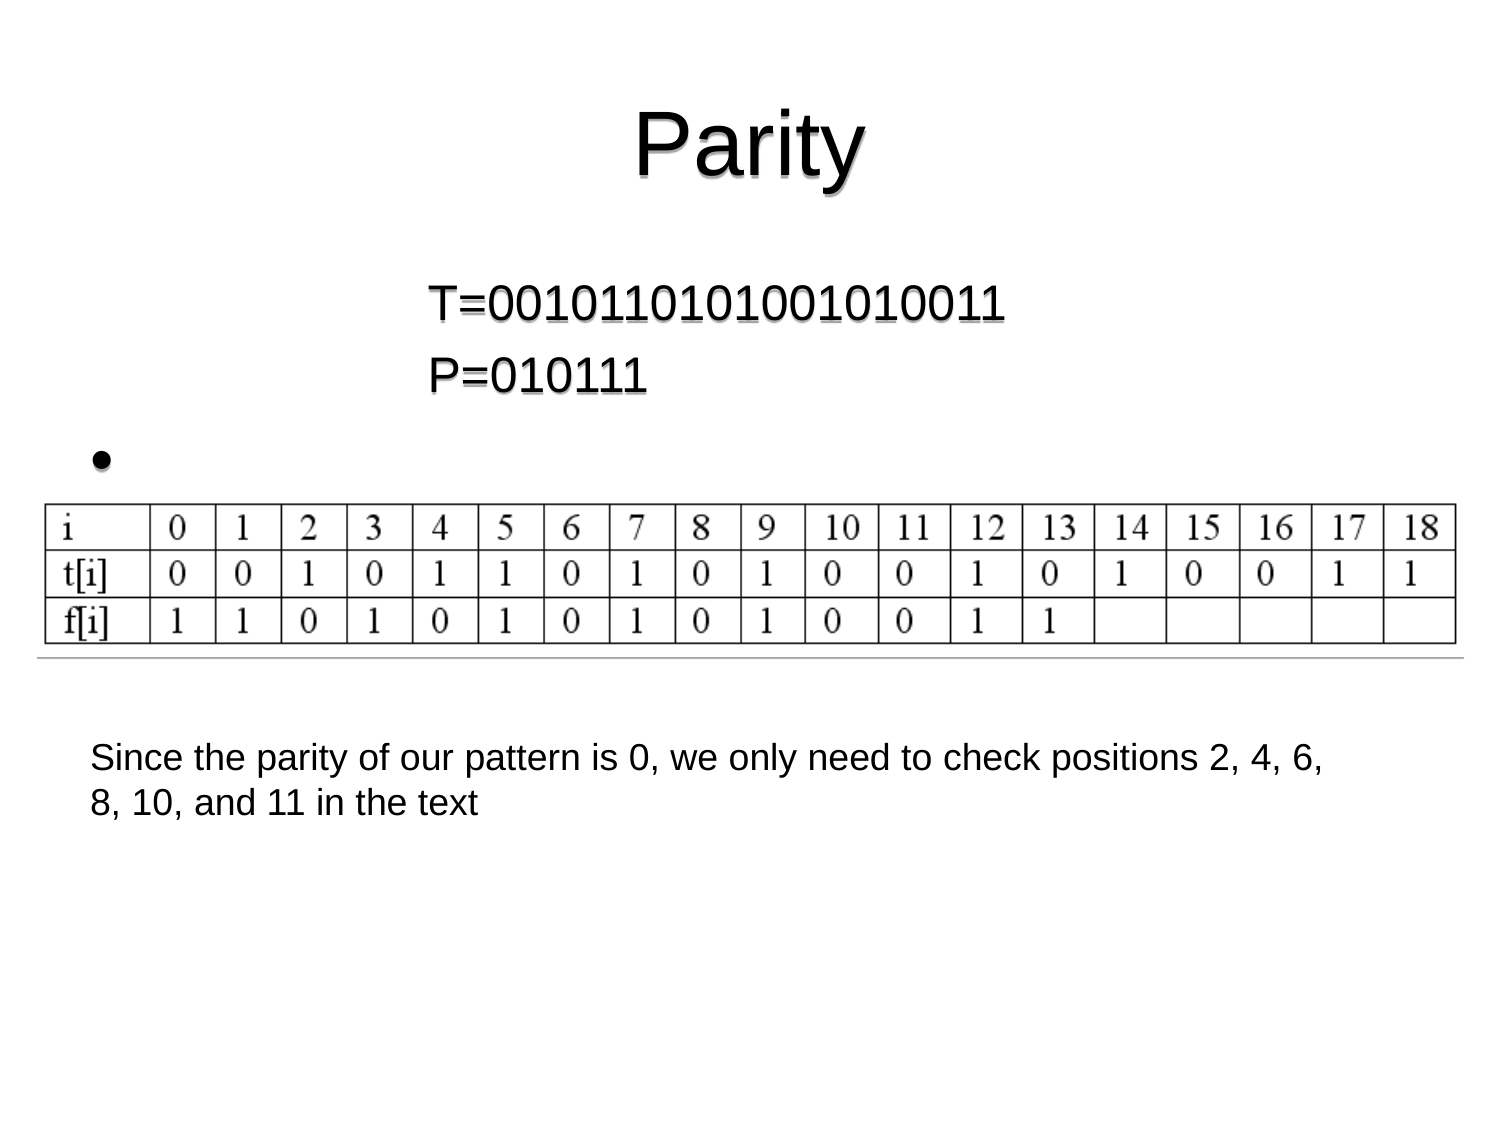

# Parity
T=0010110101001010011
P=010111
Since the parity of our pattern is 0, we only need to check positions 2, 4, 6, 8, 10, and 11 in the text